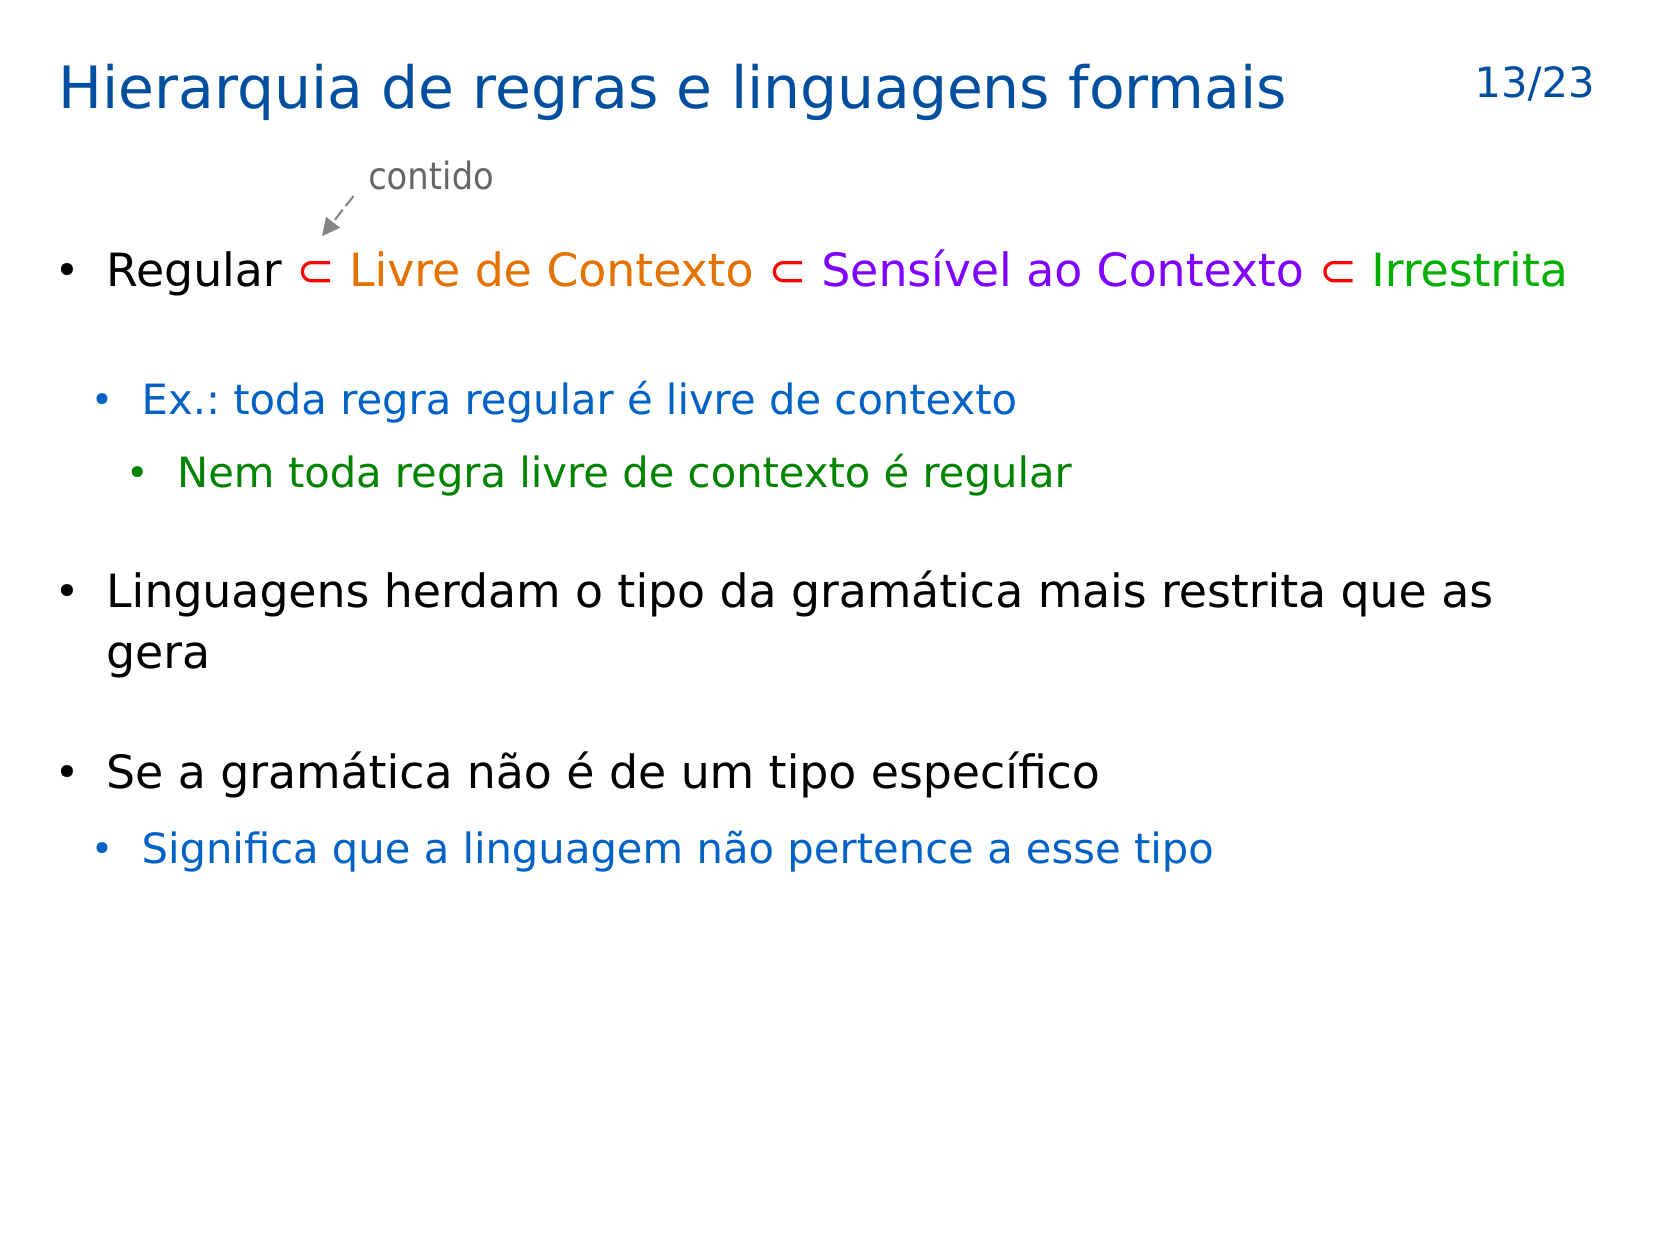

# Hierarquia de regras e linguagens formais
13
contido
Regular ⊂ Livre de Contexto ⊂ Sensível ao Contexto ⊂ Irrestrita
Ex.: toda regra regular é livre de contexto
Nem toda regra livre de contexto é regular
Linguagens herdam o tipo da gramática mais restrita que as gera
Se a gramática não é de um tipo específico
Significa que a linguagem não pertence a esse tipo